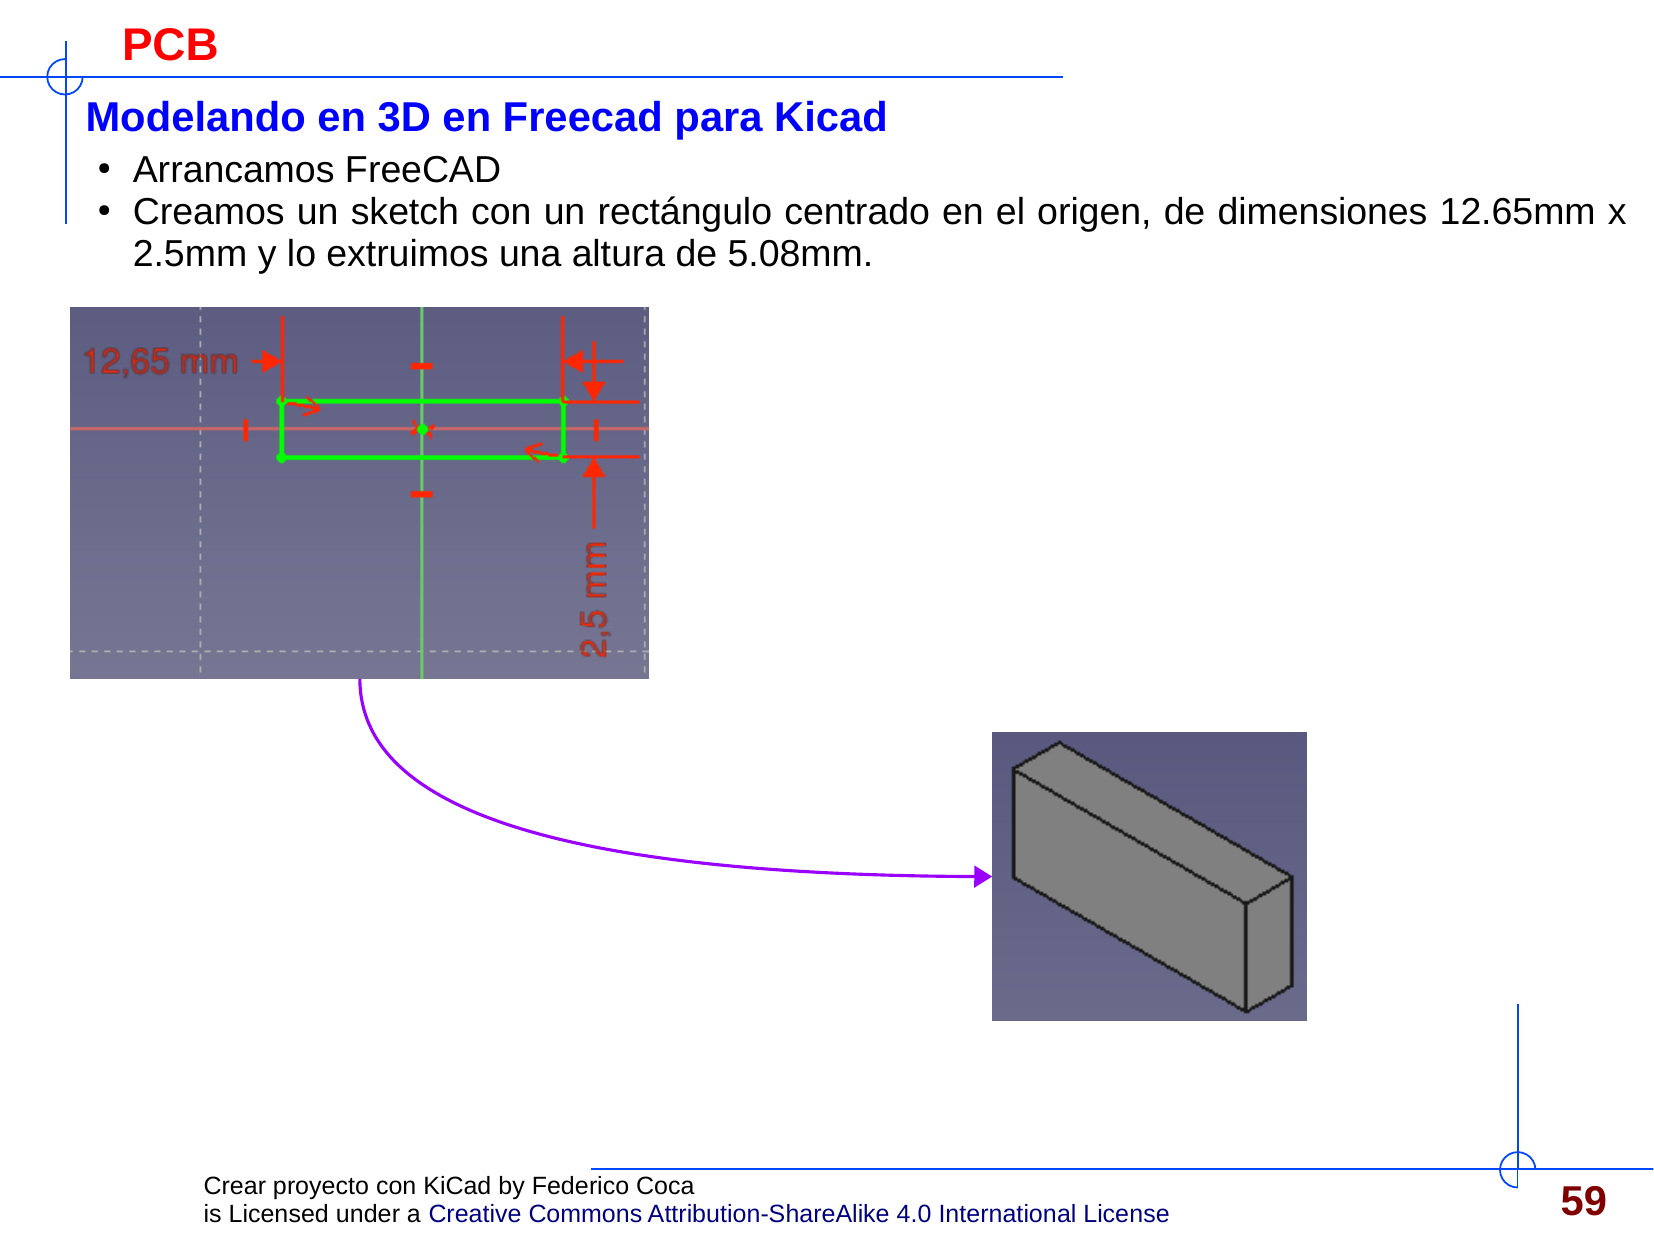

PCB
Modelando en 3D en Freecad para Kicad
Arrancamos FreeCAD
Creamos un sketch con un rectángulo centrado en el origen, de dimensiones 12.65mm x 2.5mm y lo extruimos una altura de 5.08mm.
Crear proyecto con KiCad by Federico Coca
is Licensed under a Creative Commons Attribution-ShareAlike 4.0 International License